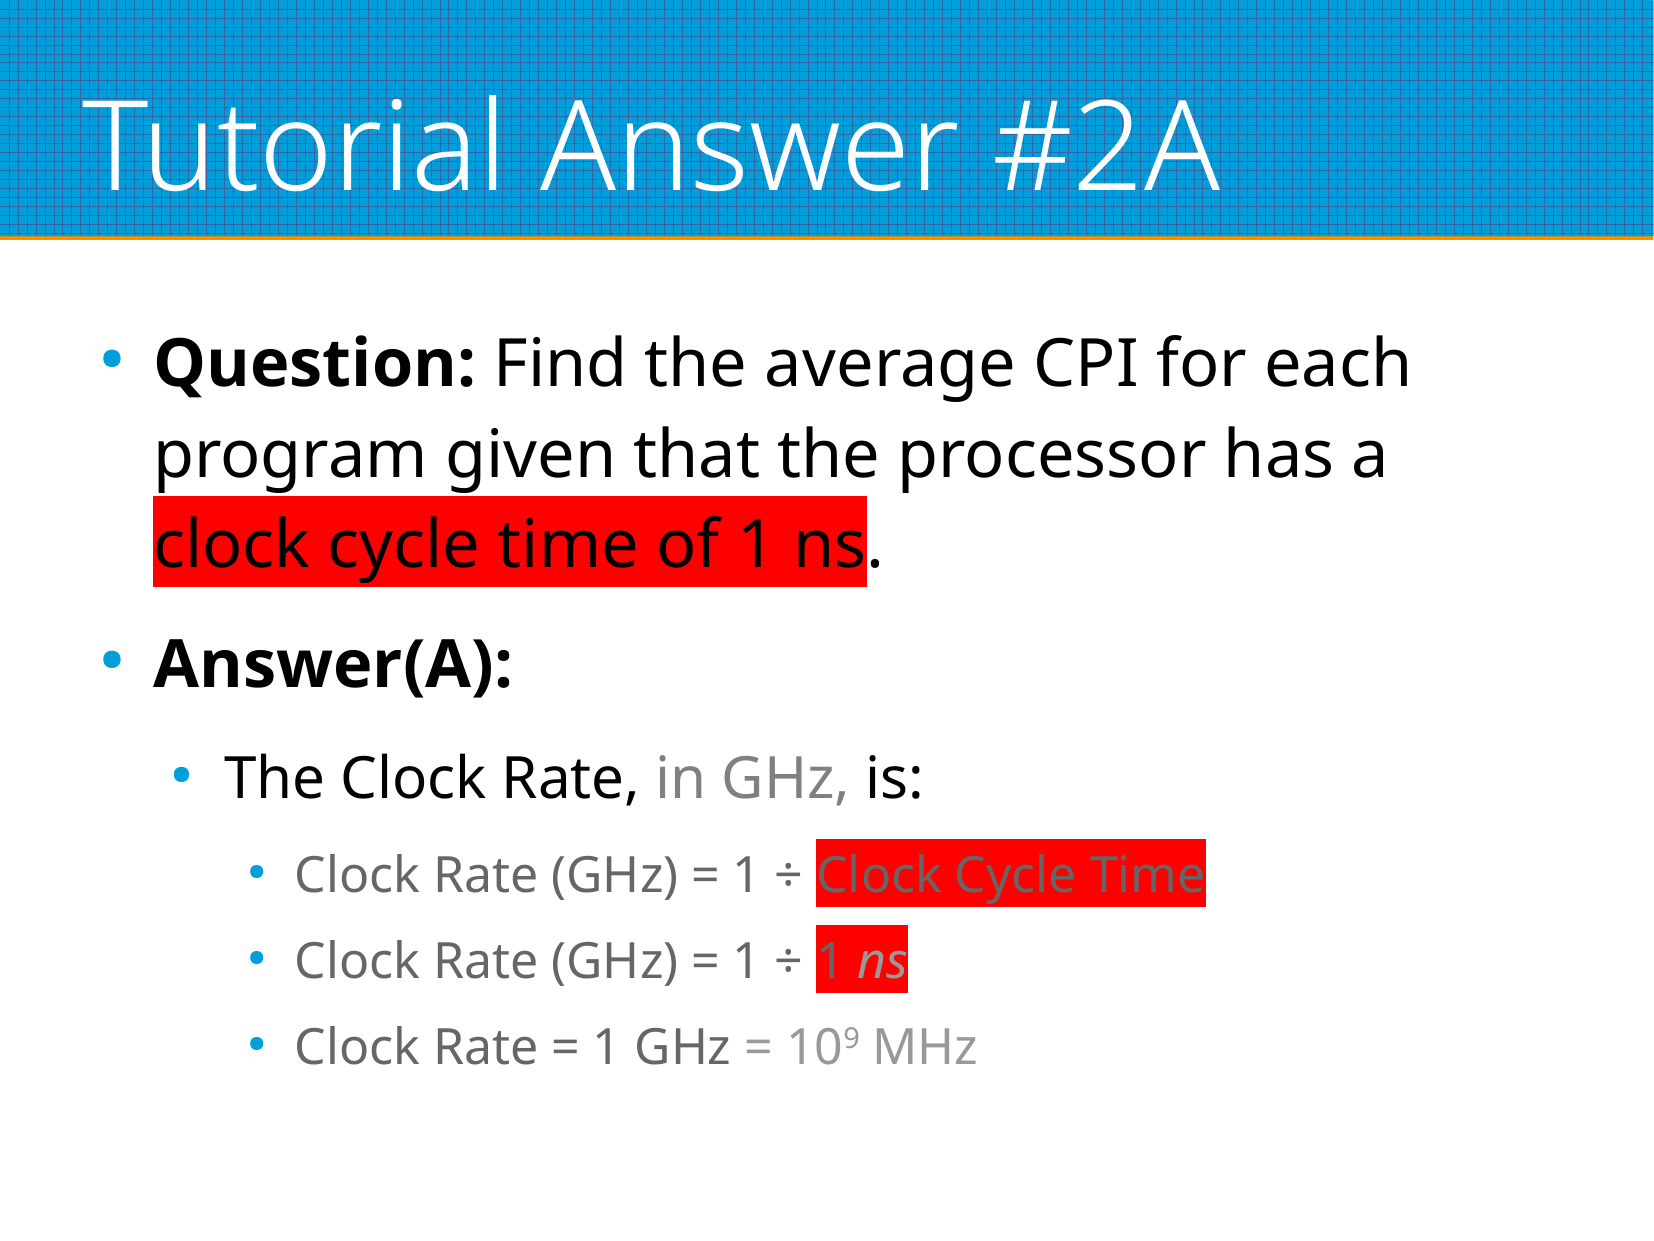

# Tutorial Answer #2A
Question: Find the average CPI for each program given that the processor has a clock cycle time of 1 ns.
Answer(A):
The Clock Rate, in GHz, is:
Clock Rate (GHz) = 1 ÷ Clock Cycle Time
Clock Rate (GHz) = 1 ÷ 1 ns
Clock Rate = 1 GHz = 109 MHz